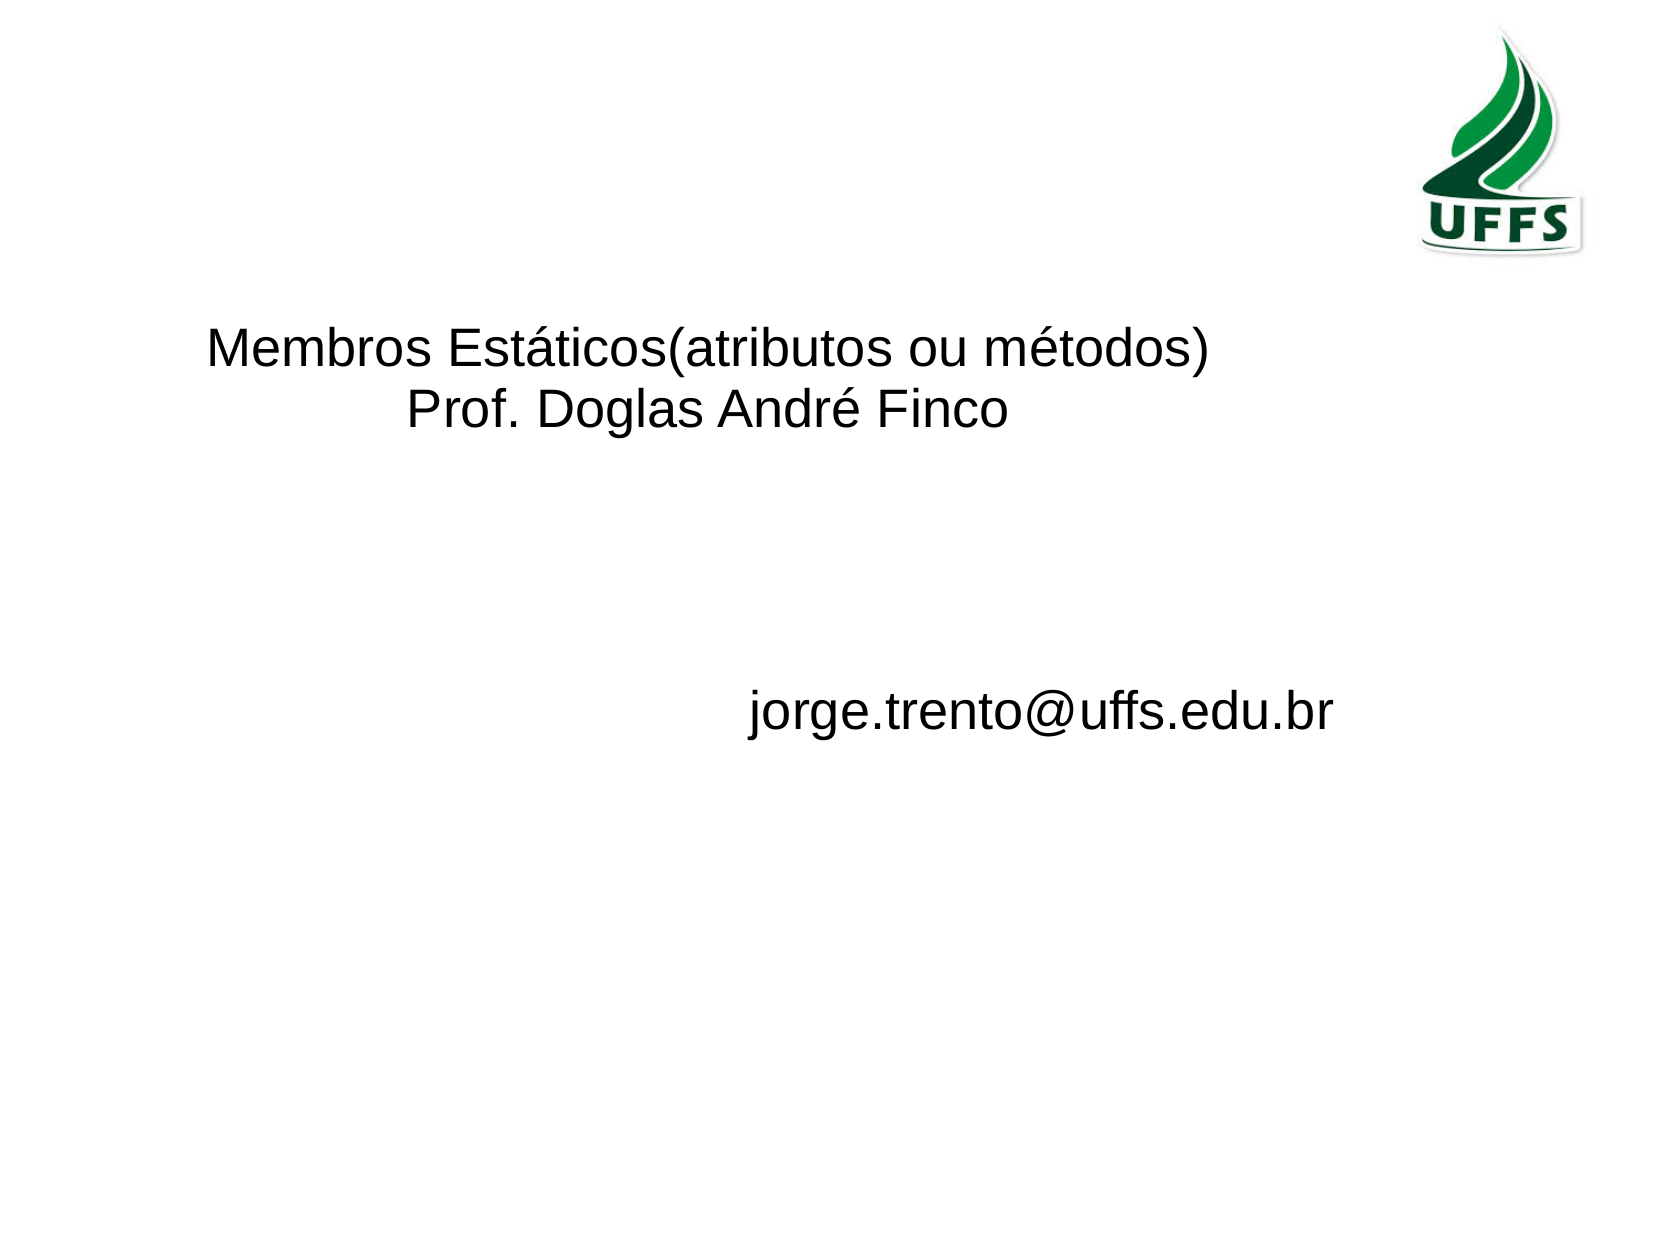

# Membros Estáticos(atributos ou métodos)
Prof. Doglas André Finco
jorge.trento@uffs.edu.br